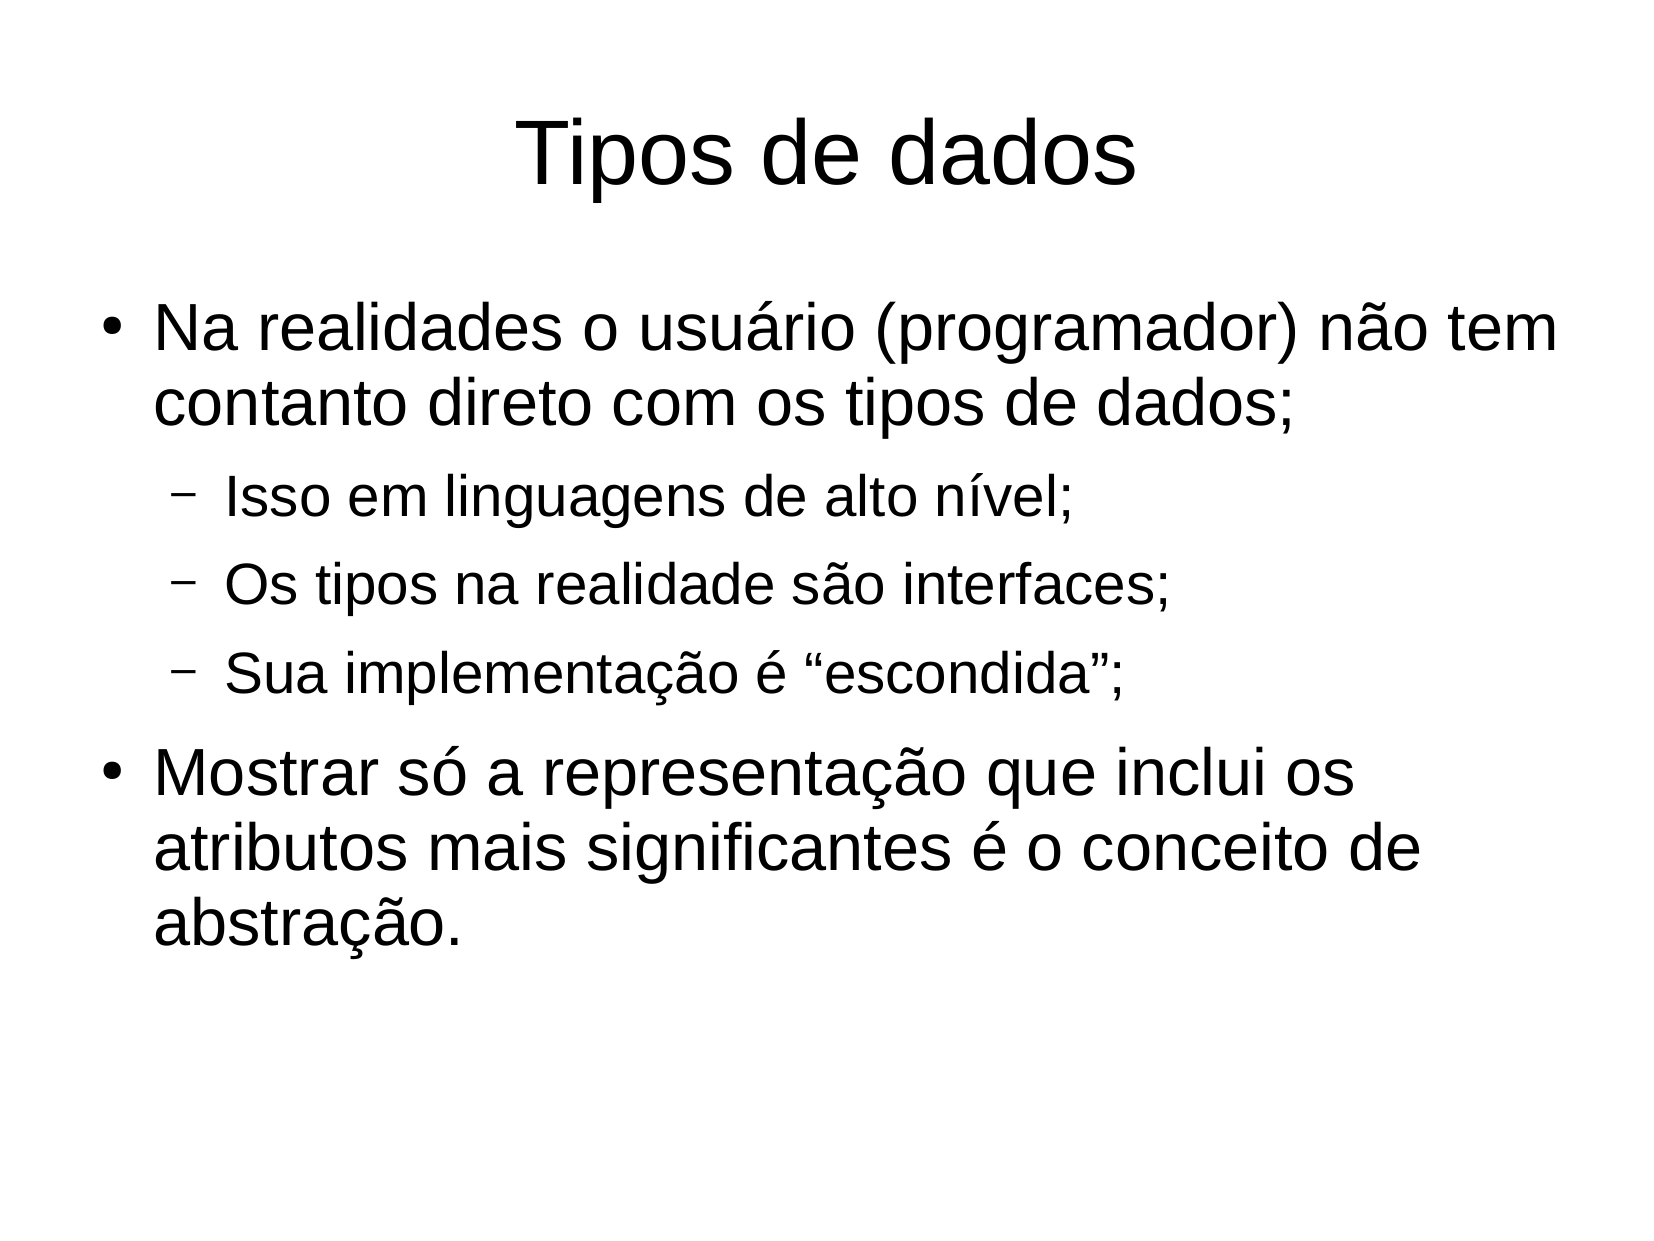

# Tipos de dados
Na realidades o usuário (programador) não tem contanto direto com os tipos de dados;
Isso em linguagens de alto nível;
Os tipos na realidade são interfaces;
Sua implementação é “escondida”;
Mostrar só a representação que inclui os atributos mais significantes é o conceito de abstração.